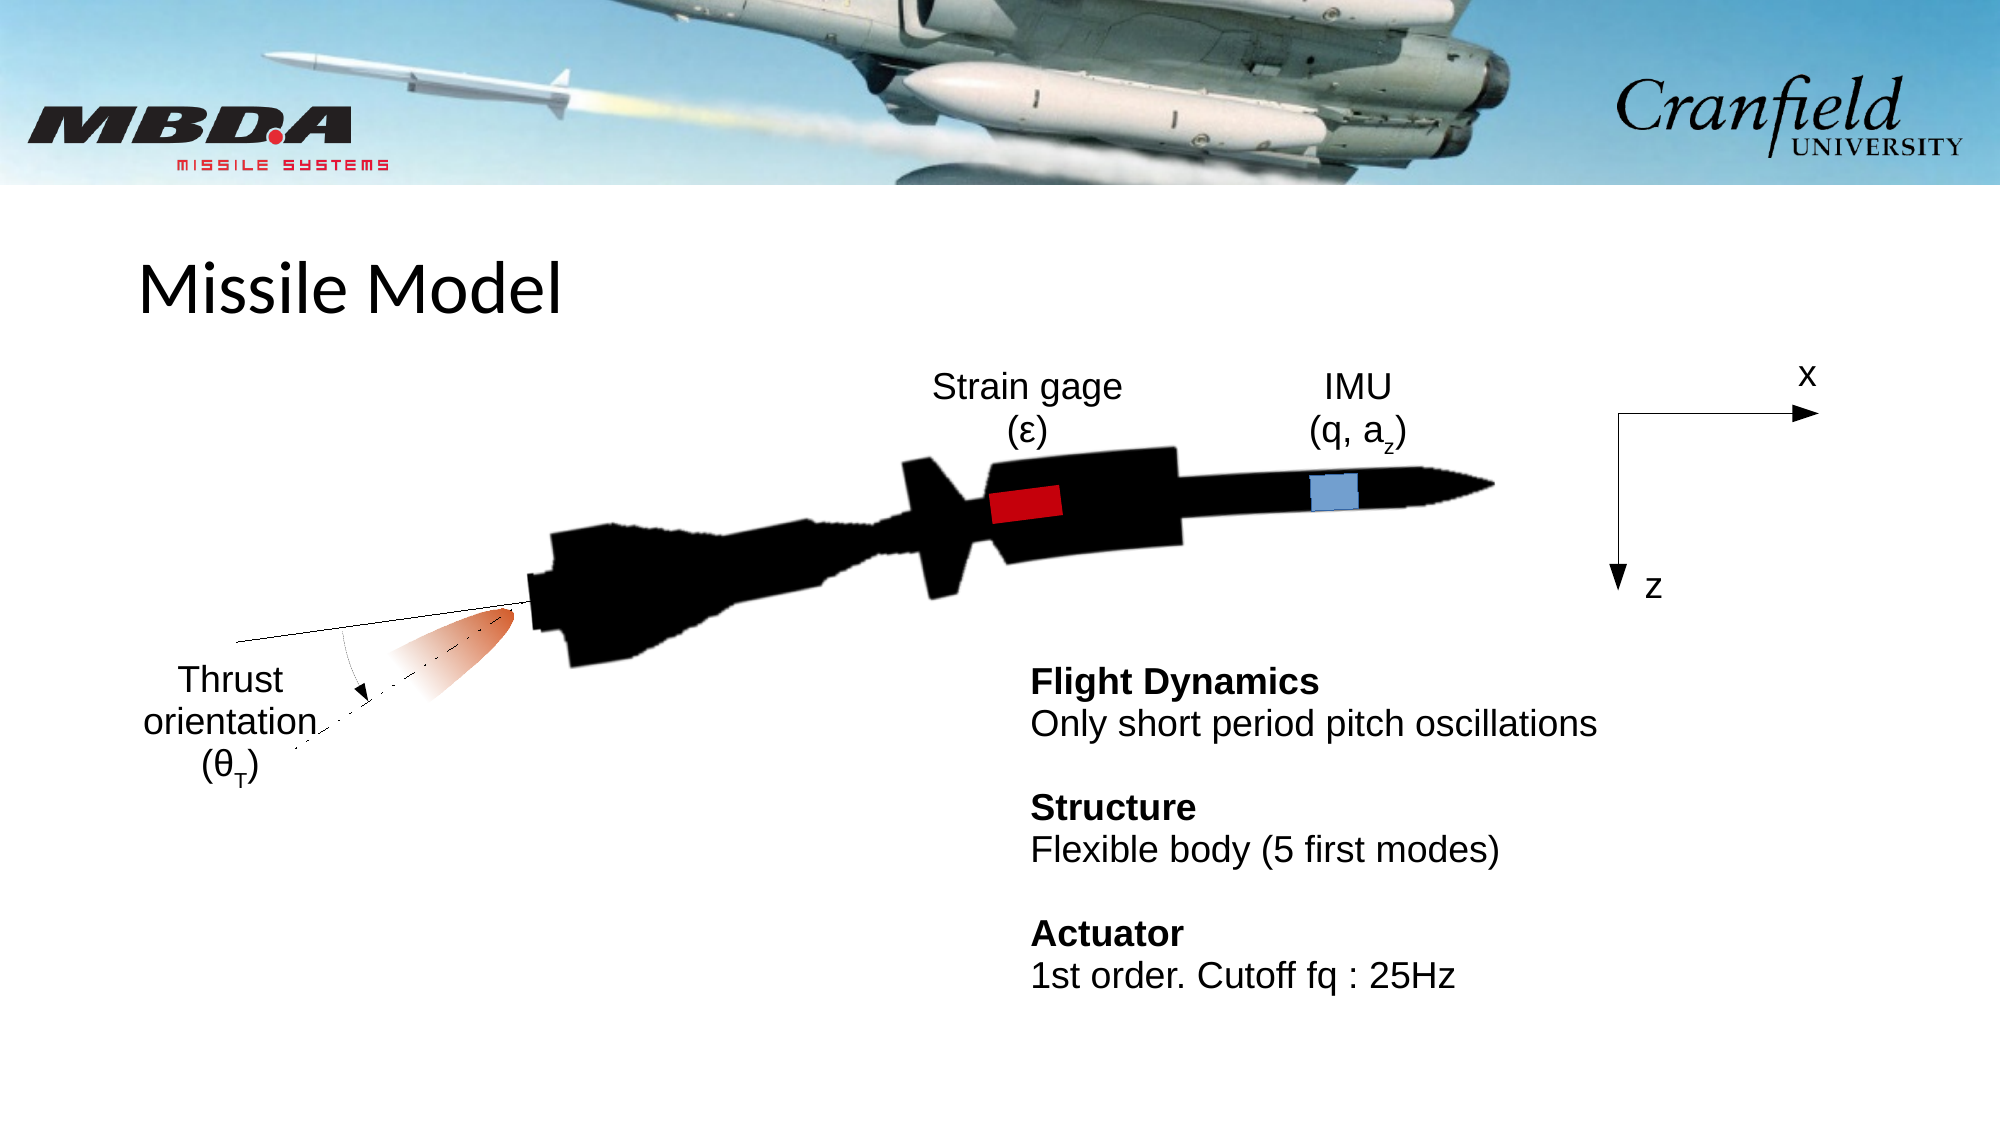

# Missile Model
x
Strain gage
(ε)
IMU
(q, az)
Thrust orientation
(θT)
z
Flight Dynamics
Only short period pitch oscillations
Structure
Flexible body (5 first modes)
Actuator
1st order. Cutoff fq : 25Hz